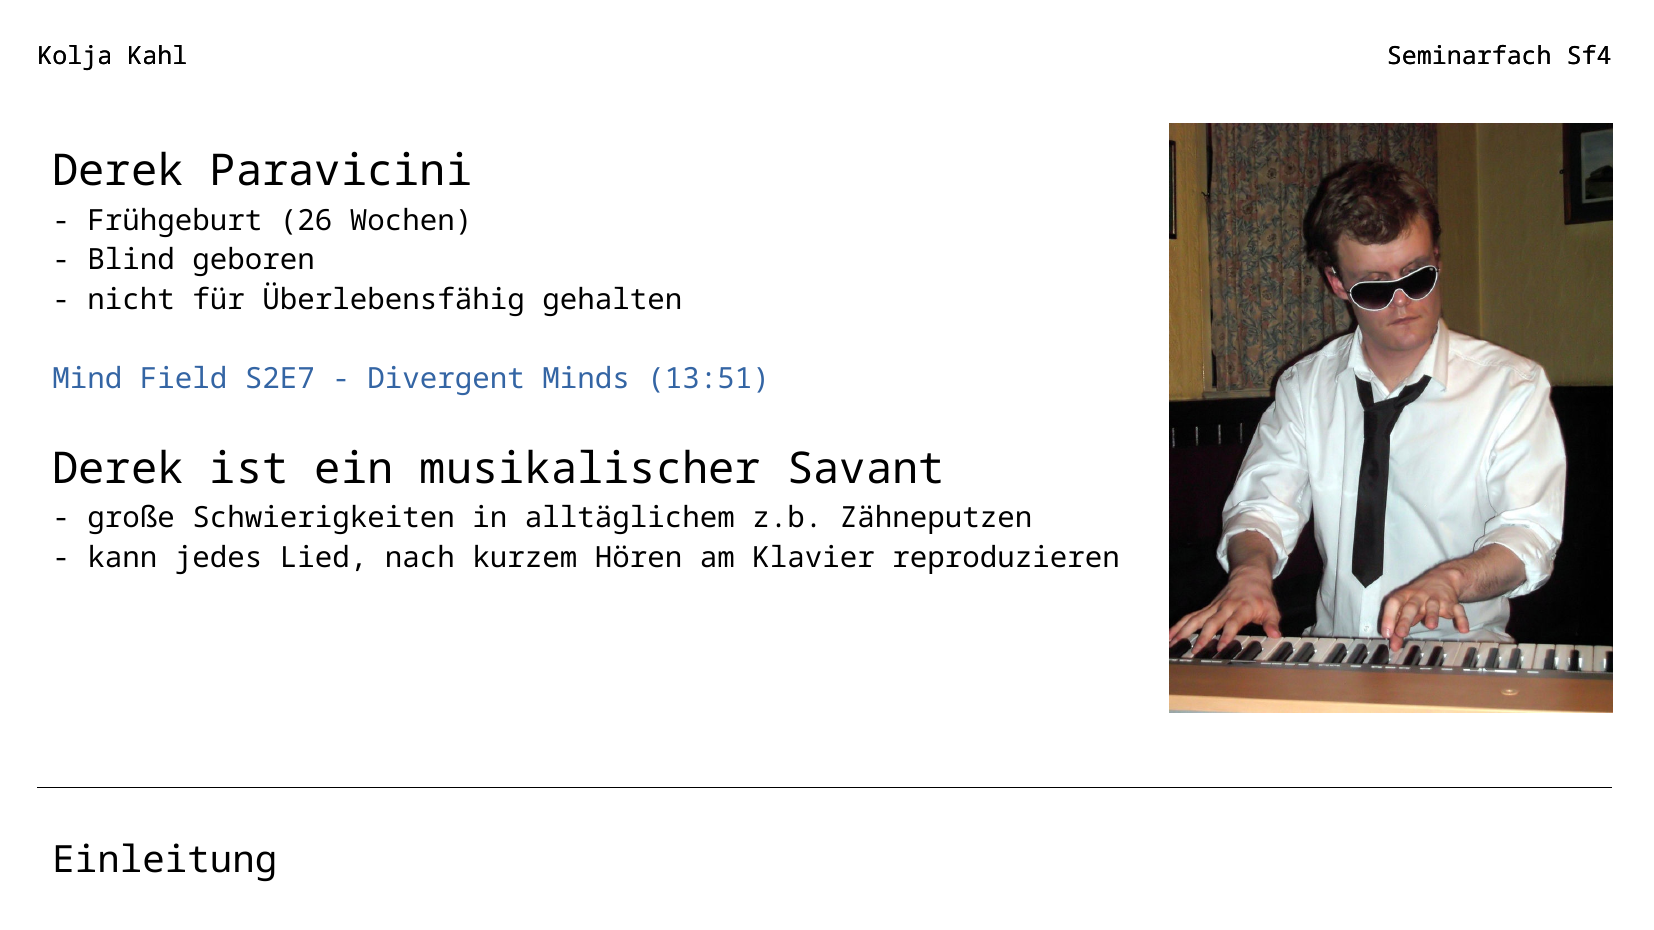

Kolja Kahl
Seminarfach Sf4
Kolja Kahl
Seminarfach Sf4
Derek Paravicini
- Frühgeburt (26 Wochen)
- Blind geboren
- nicht für Überlebensfähig gehalten
Mind Field S2E7 - Divergent Minds (13:51)
Derek ist ein musikalischer Savant
- große Schwierigkeiten in alltäglichem z.b. Zähneputzen
- kann jedes Lied, nach kurzem Hören am Klavier reproduzieren
Einleitung